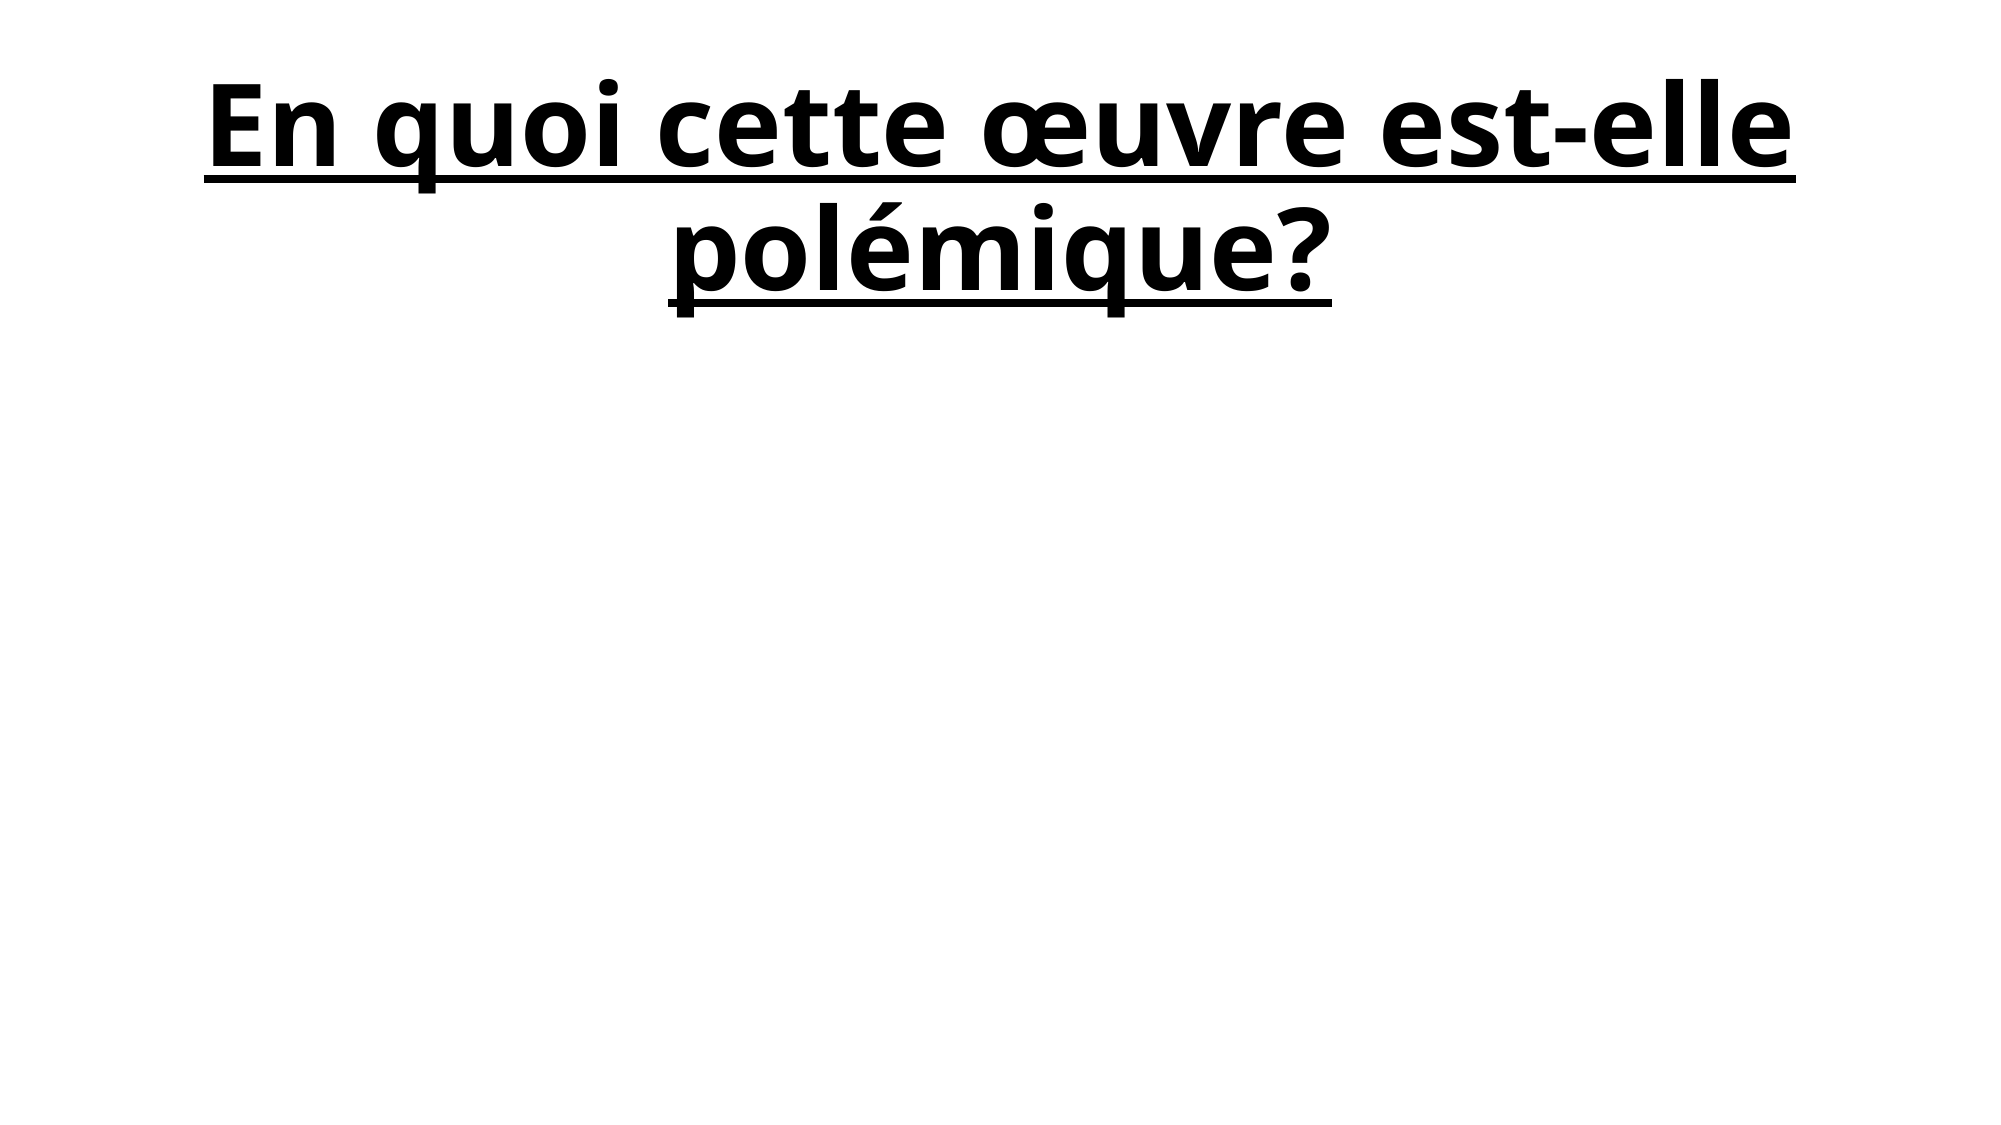

# En quoi cette œuvre est-elle polémique?